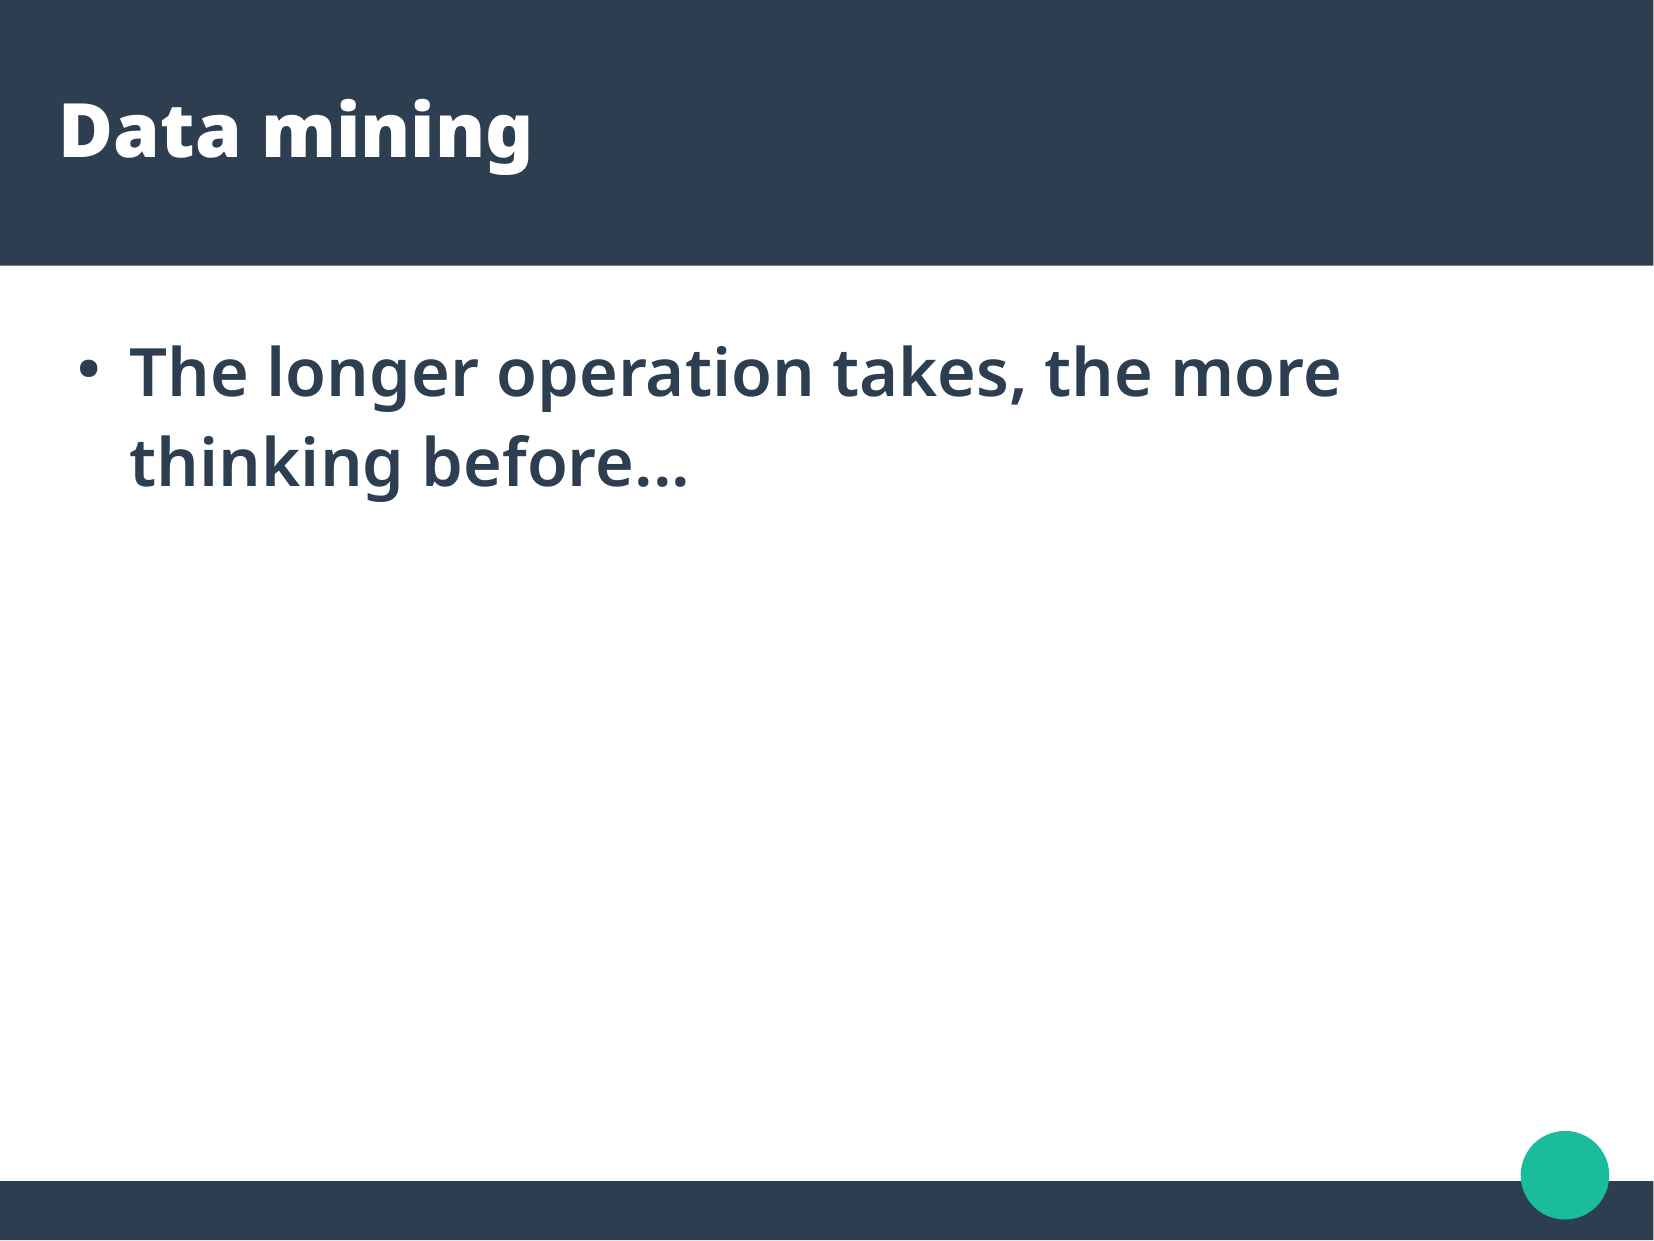

# Data mining
The longer operation takes, the more thinking before...